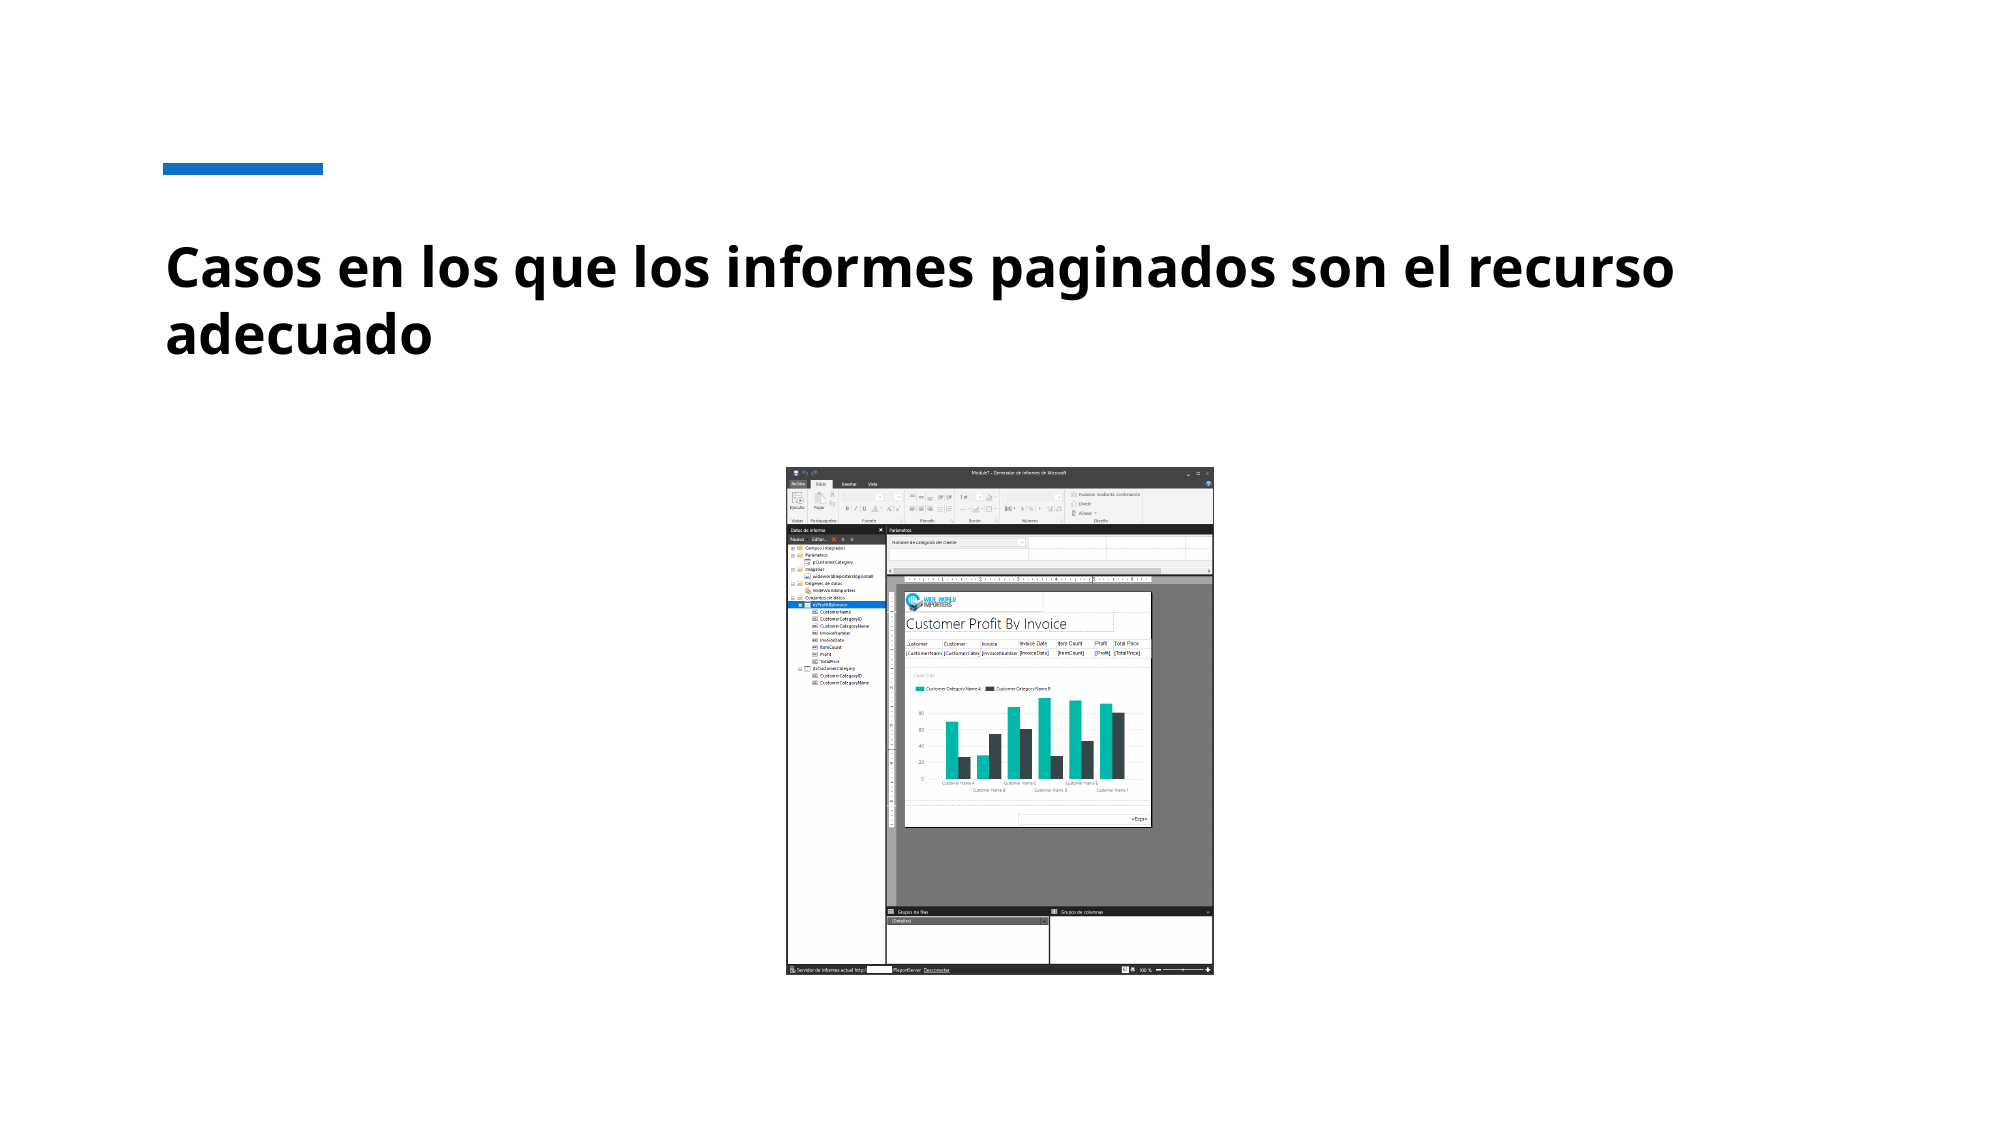

# Casos en los que los informes paginados son el recurso adecuado